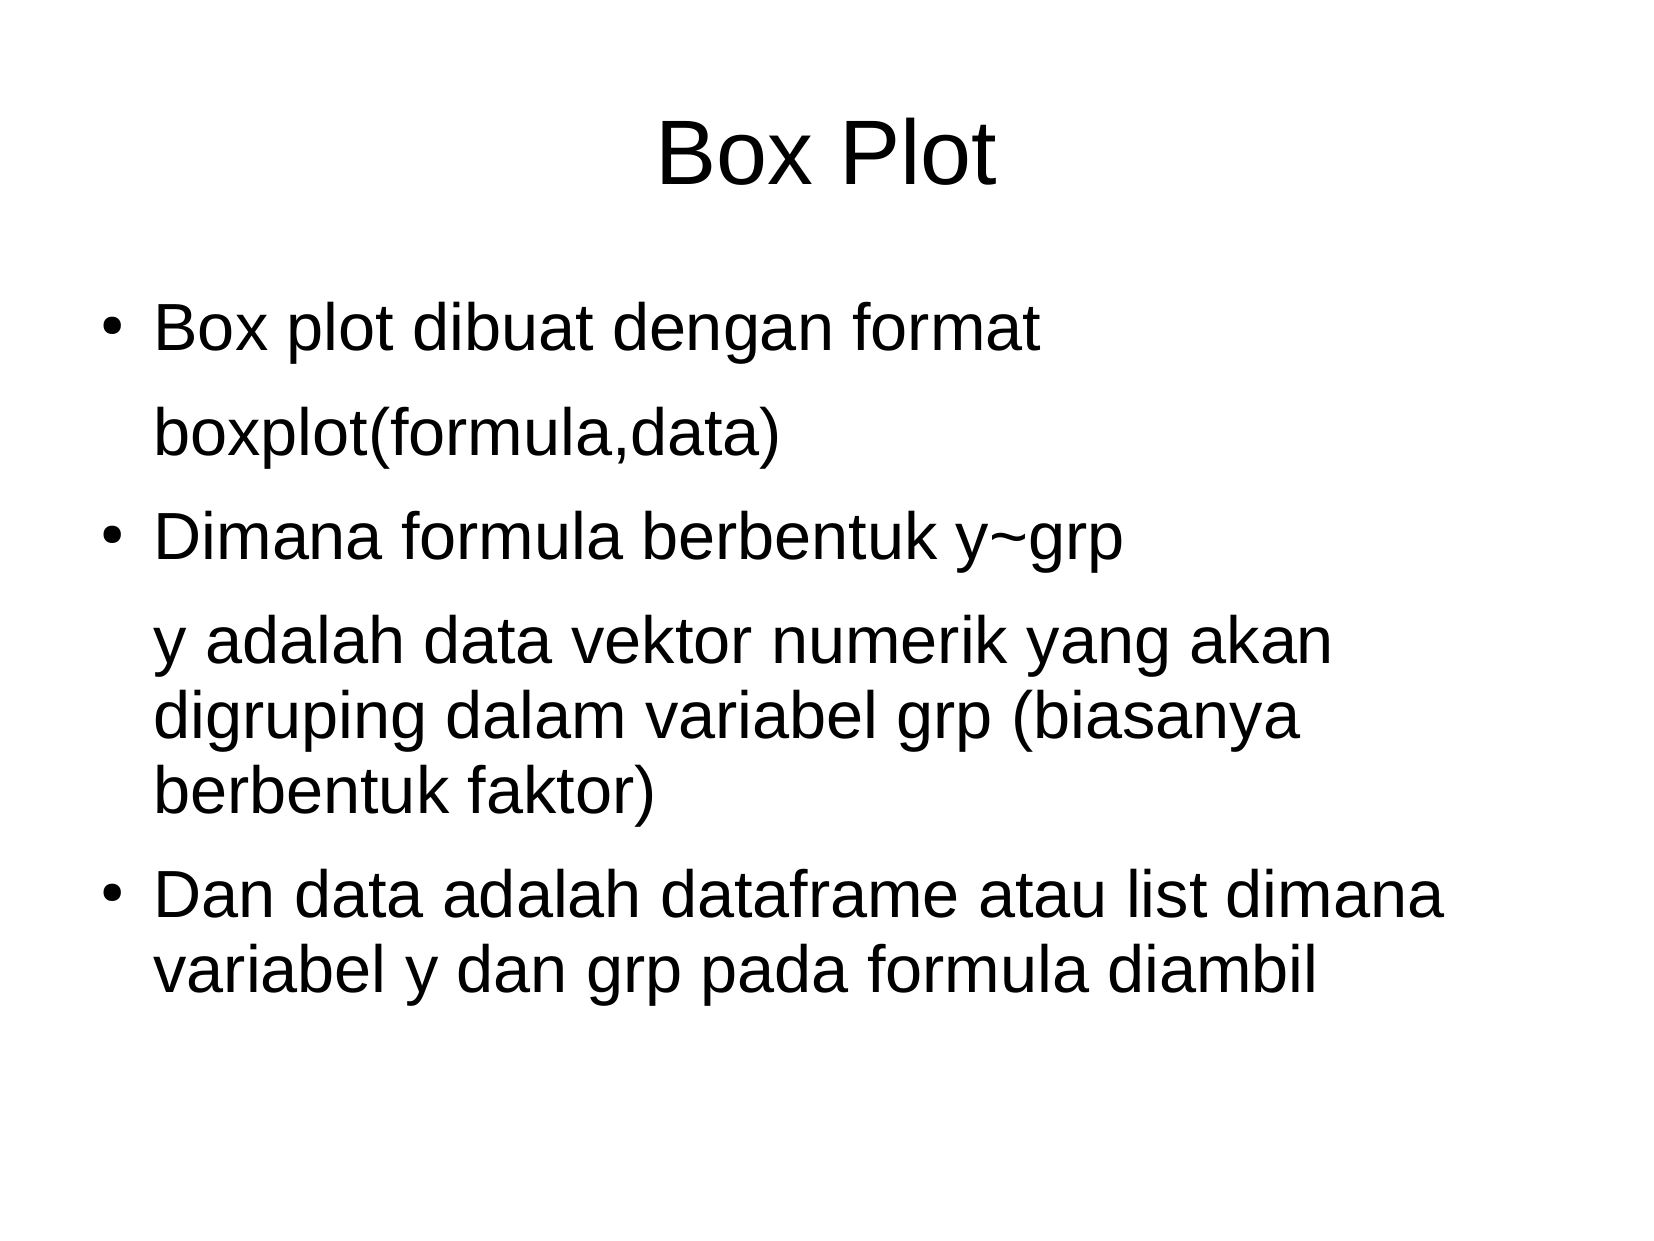

# Box Plot
Box plot dibuat dengan format
boxplot(formula,data)
Dimana formula berbentuk y~grp
y adalah data vektor numerik yang akan digruping dalam variabel grp (biasanya berbentuk faktor)
Dan data adalah dataframe atau list dimana variabel y dan grp pada formula diambil